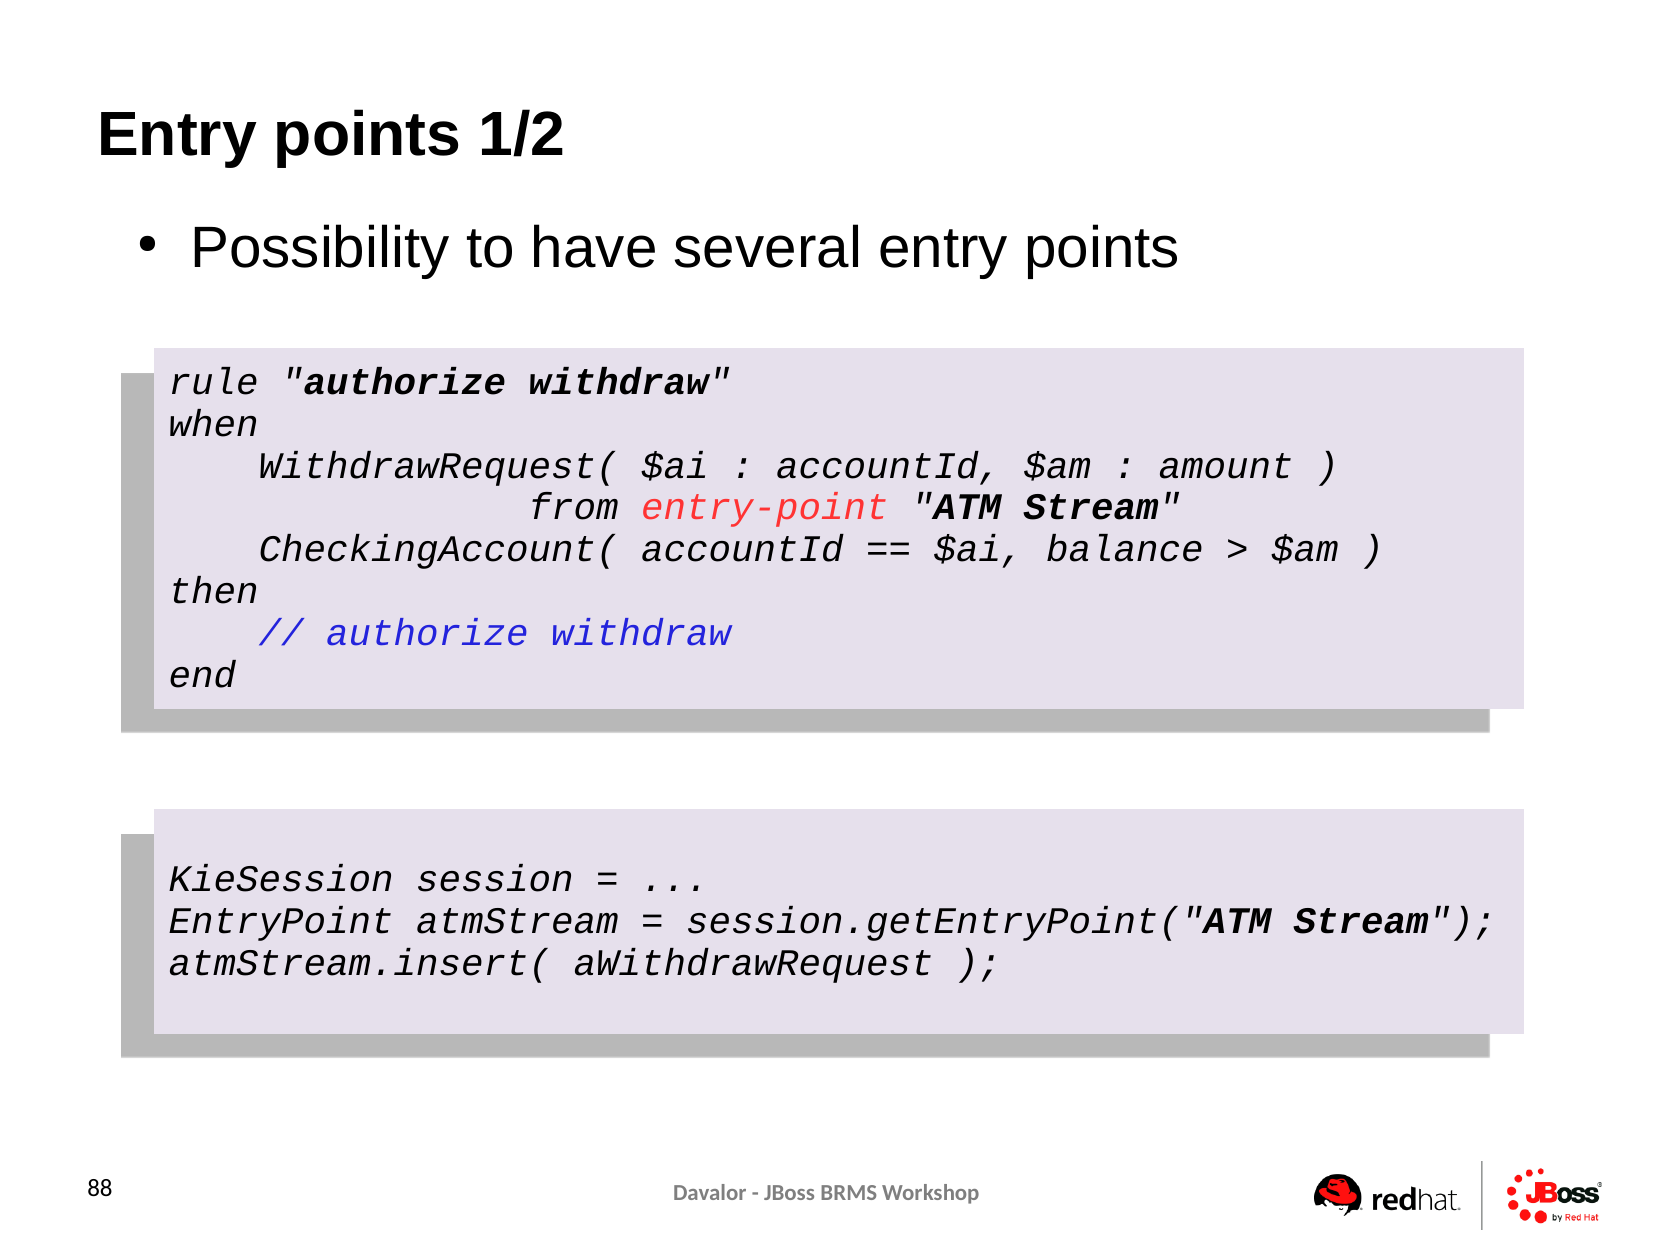

# Entry points 1/2
Possibility to have several entry points
rule "authorize withdraw"
when
 WithdrawRequest( $ai : accountId, $am : amount )
 from entry-point "ATM Stream"
 CheckingAccount( accountId == $ai, balance > $am )
then
 // authorize withdraw
end
KieSession session = ...
EntryPoint atmStream = session.getEntryPoint("ATM Stream");
atmStream.insert( aWithdrawRequest );